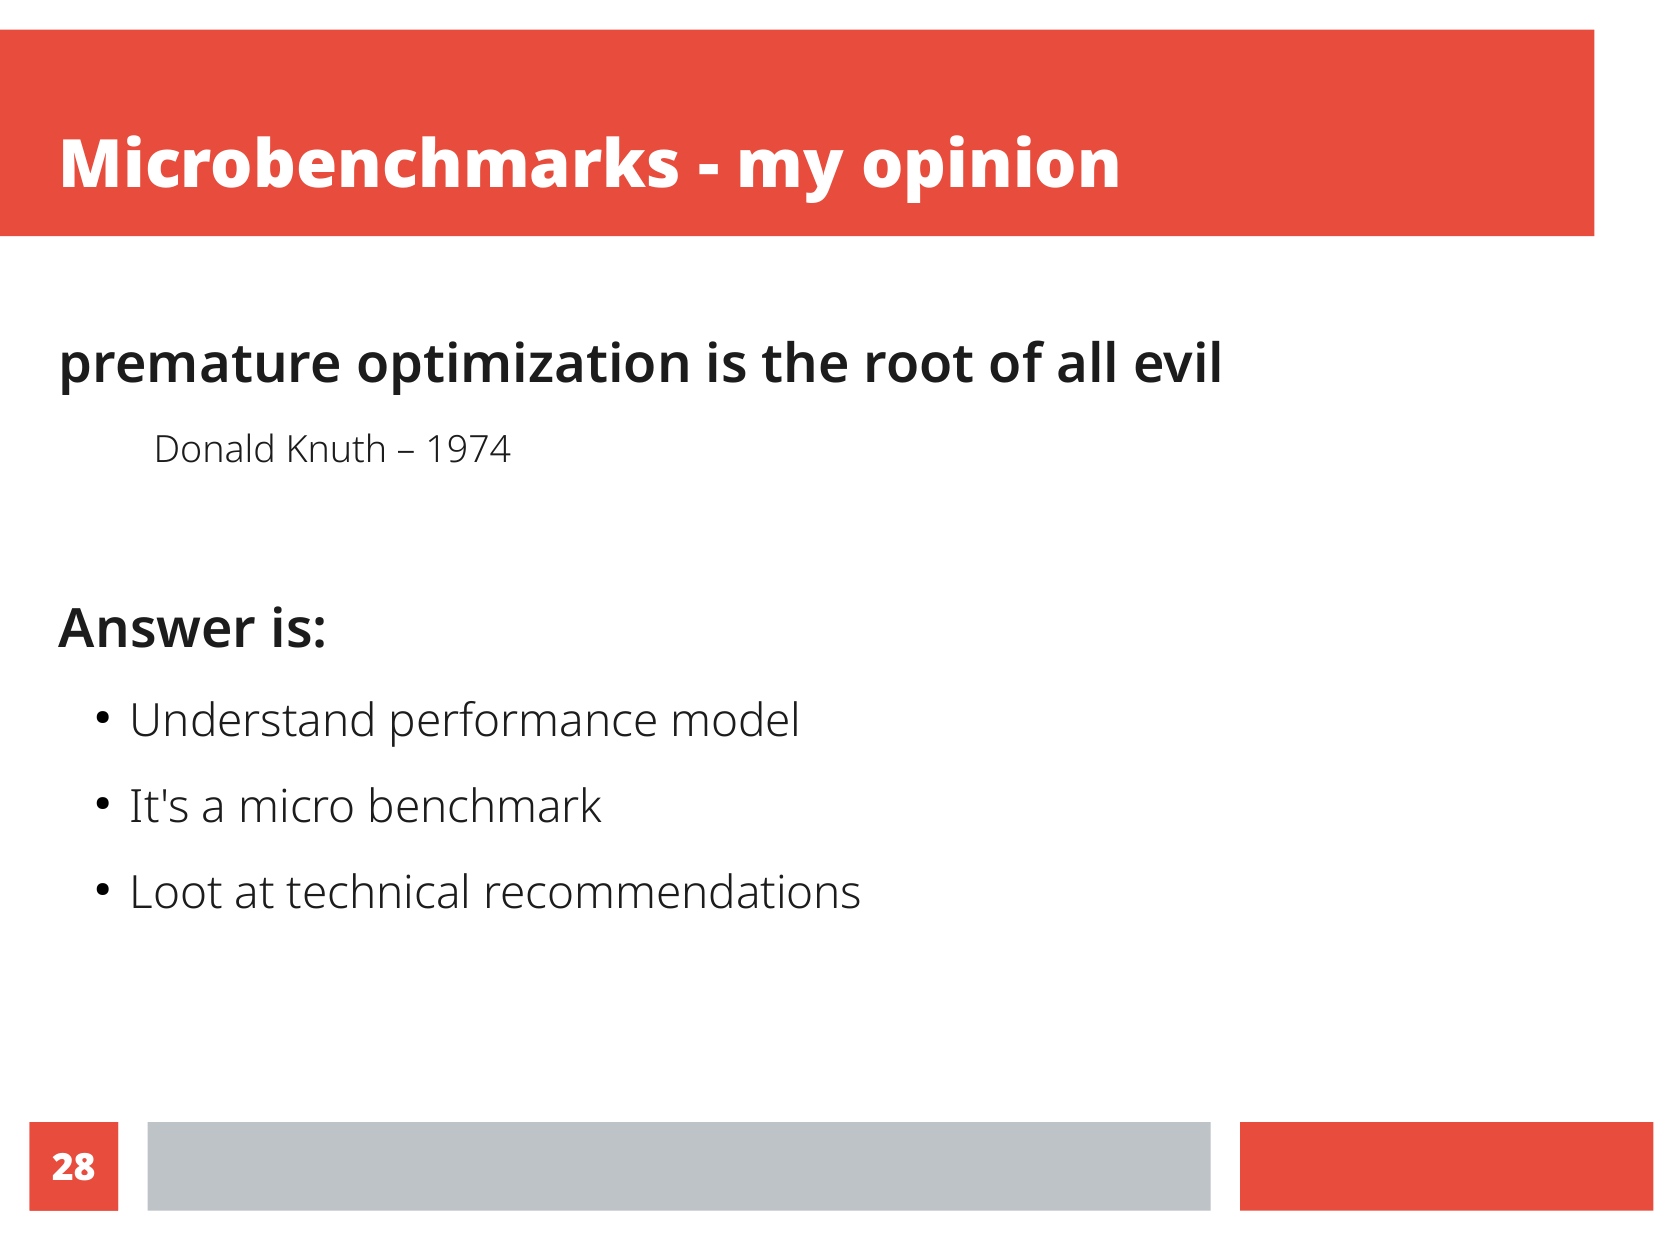

# Microbenchmarks - my opinion
premature optimization is the root of all evil
Donald Knuth – 1974
Answer is:
Understand performance model
It's a micro benchmark
Loot at technical recommendations
28